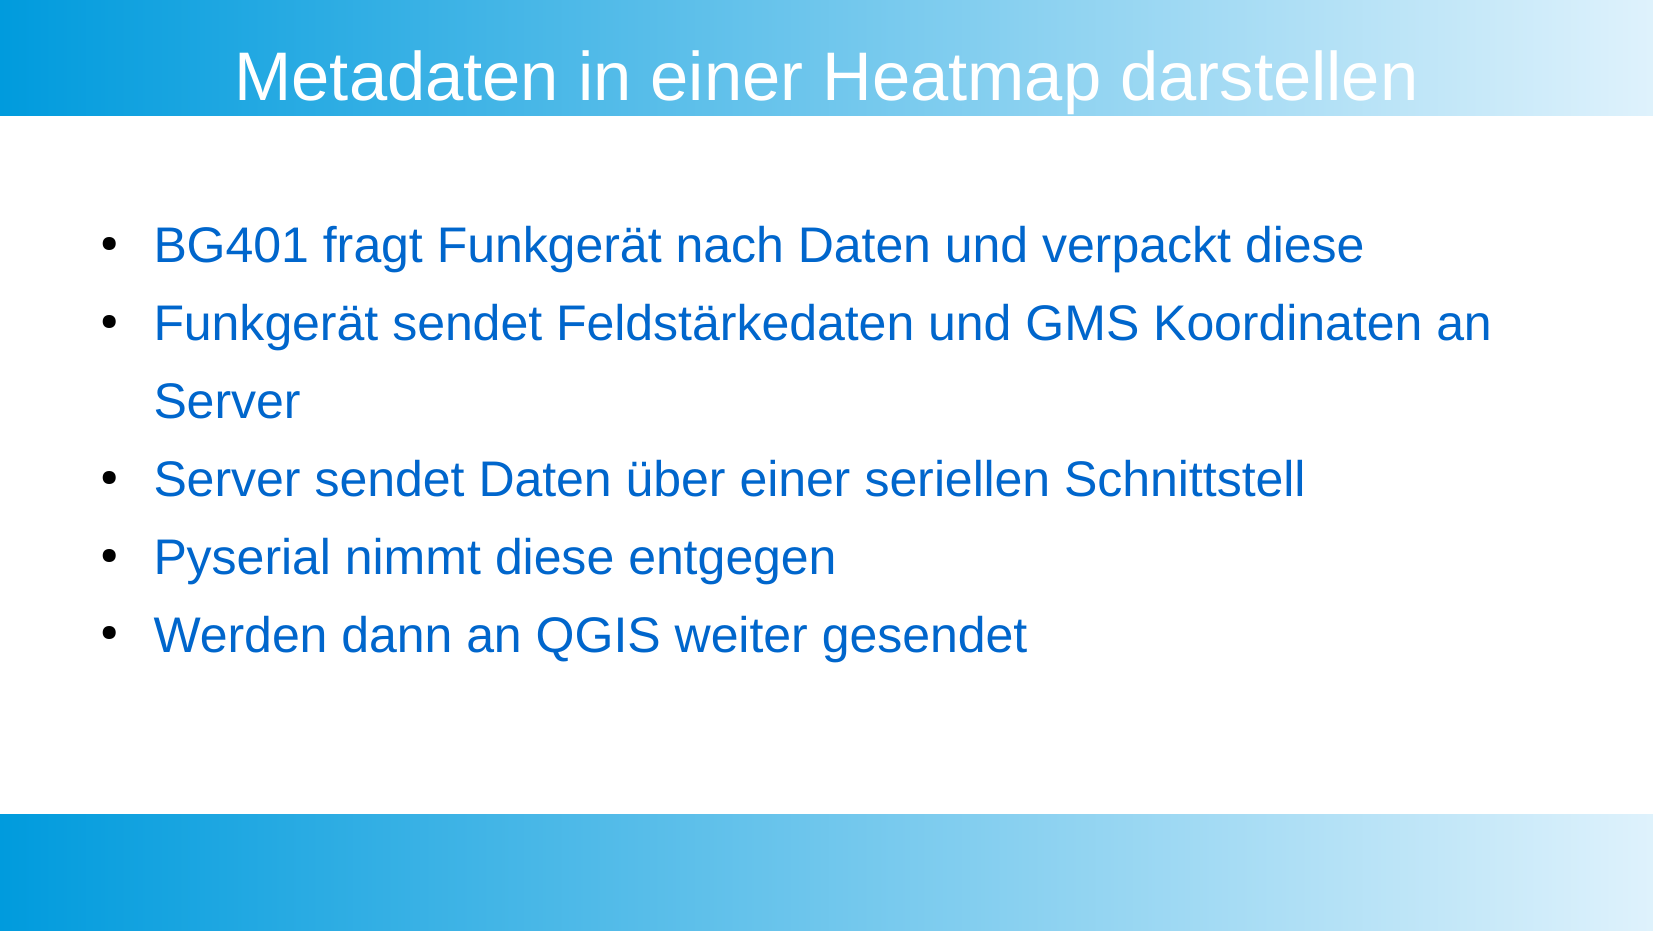

# Metadaten in einer Heatmap darstellen
BG401 fragt Funkgerät nach Daten und verpackt diese
Funkgerät sendet Feldstärkedaten und GMS Koordinaten an
Server
Server sendet Daten über einer seriellen Schnittstell
Pyserial nimmt diese entgegen
Werden dann an QGIS weiter gesendet